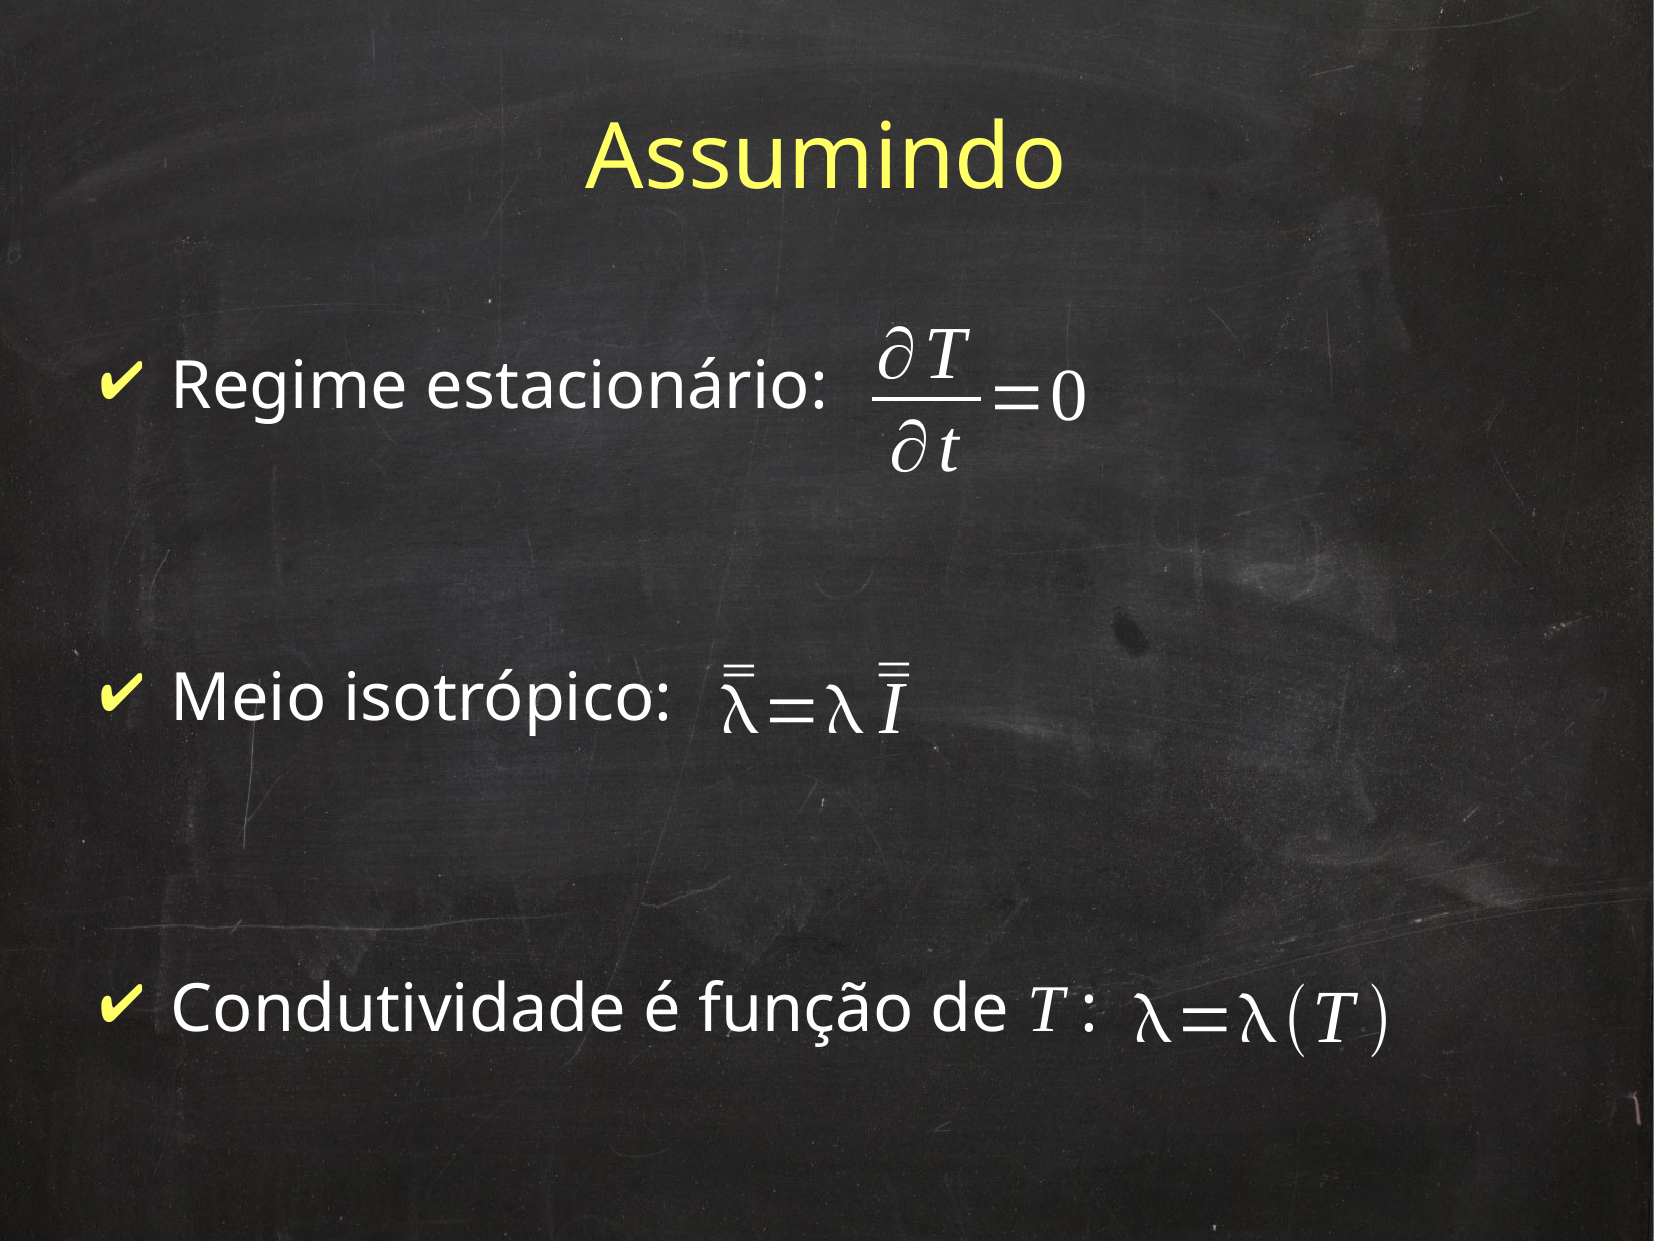

# Assumindo
 Regime estacionário:
 Meio isotrópico:
 Condutividade é função de T :